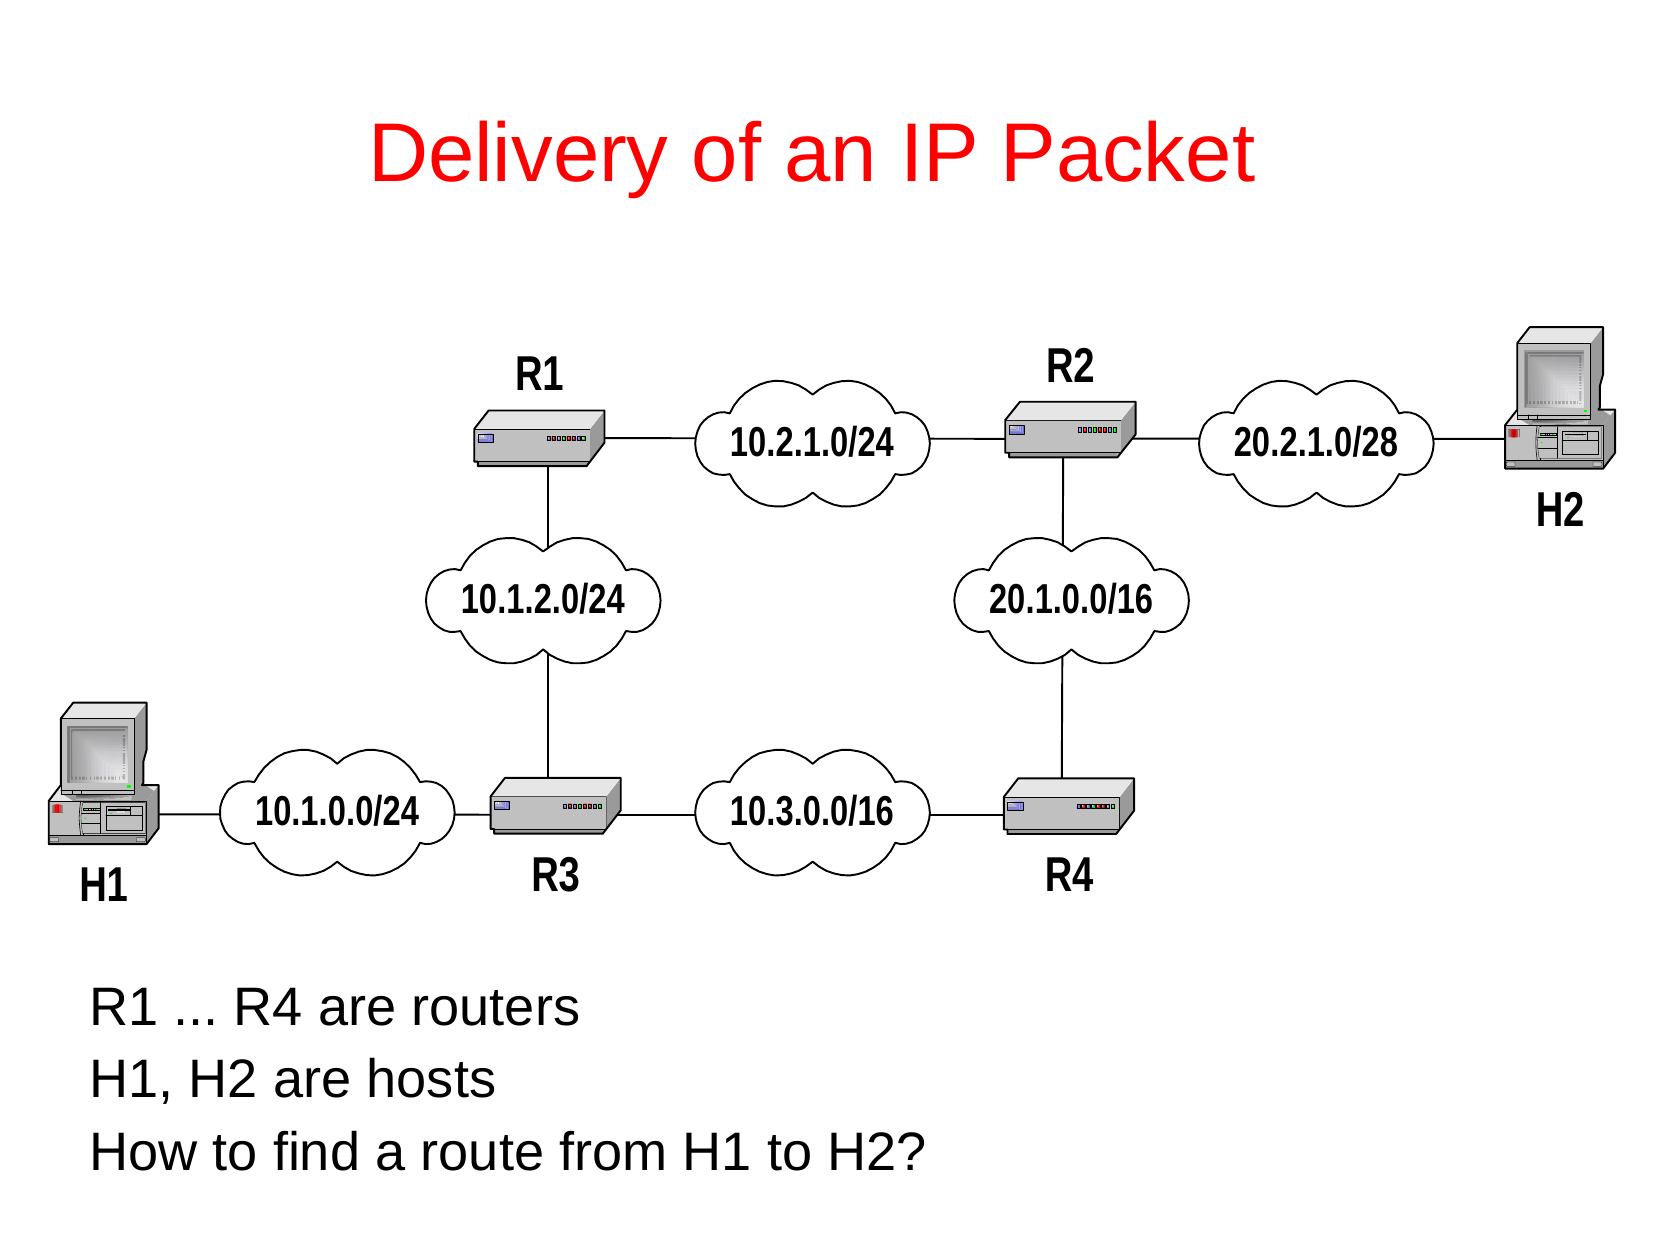

# Delivery of an IP Packet
R1 ... R4 are routers
H1, H2 are hosts
How to find a route from H1 to H2?